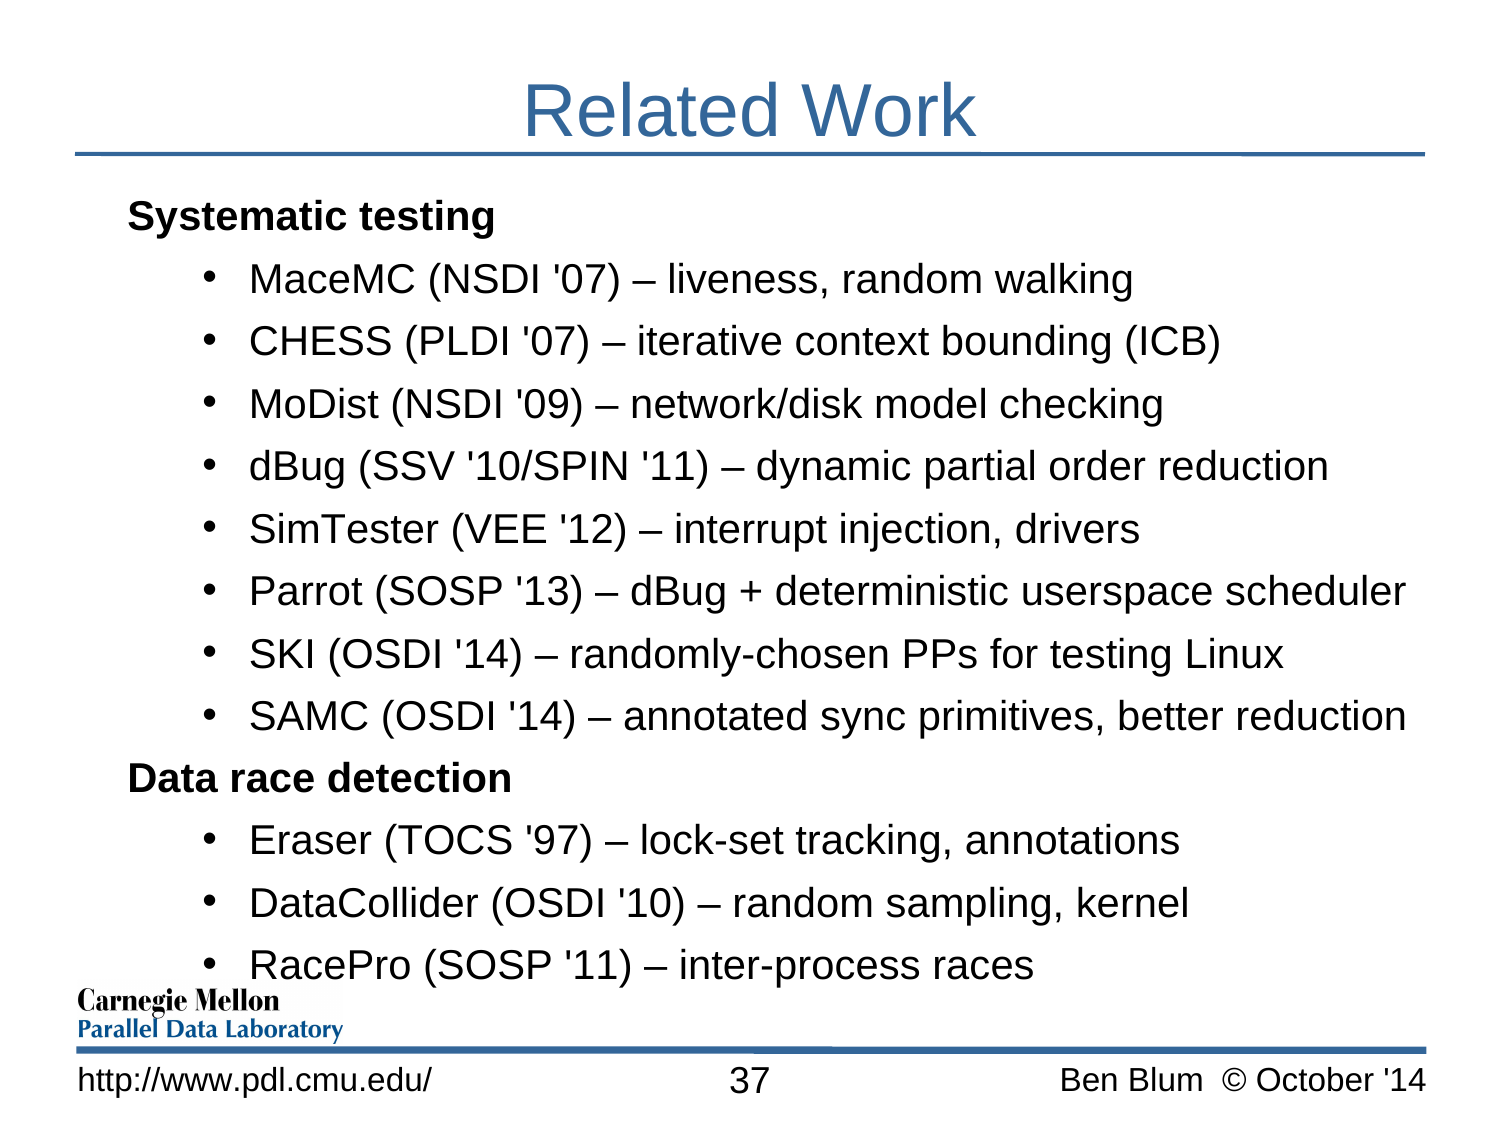

# Related Work
Systematic testing
MaceMC (NSDI '07) – liveness, random walking
CHESS (PLDI '07) – iterative context bounding (ICB)
MoDist (NSDI '09) – network/disk model checking
dBug (SSV '10/SPIN '11) – dynamic partial order reduction
SimTester (VEE '12) – interrupt injection, drivers
Parrot (SOSP '13) – dBug + deterministic userspace scheduler
SKI (OSDI '14) – randomly-chosen PPs for testing Linux
SAMC (OSDI '14) – annotated sync primitives, better reduction
Data race detection
Eraser (TOCS '97) – lock-set tracking, annotations
DataCollider (OSDI '10) – random sampling, kernel
RacePro (SOSP '11) – inter-process races
37